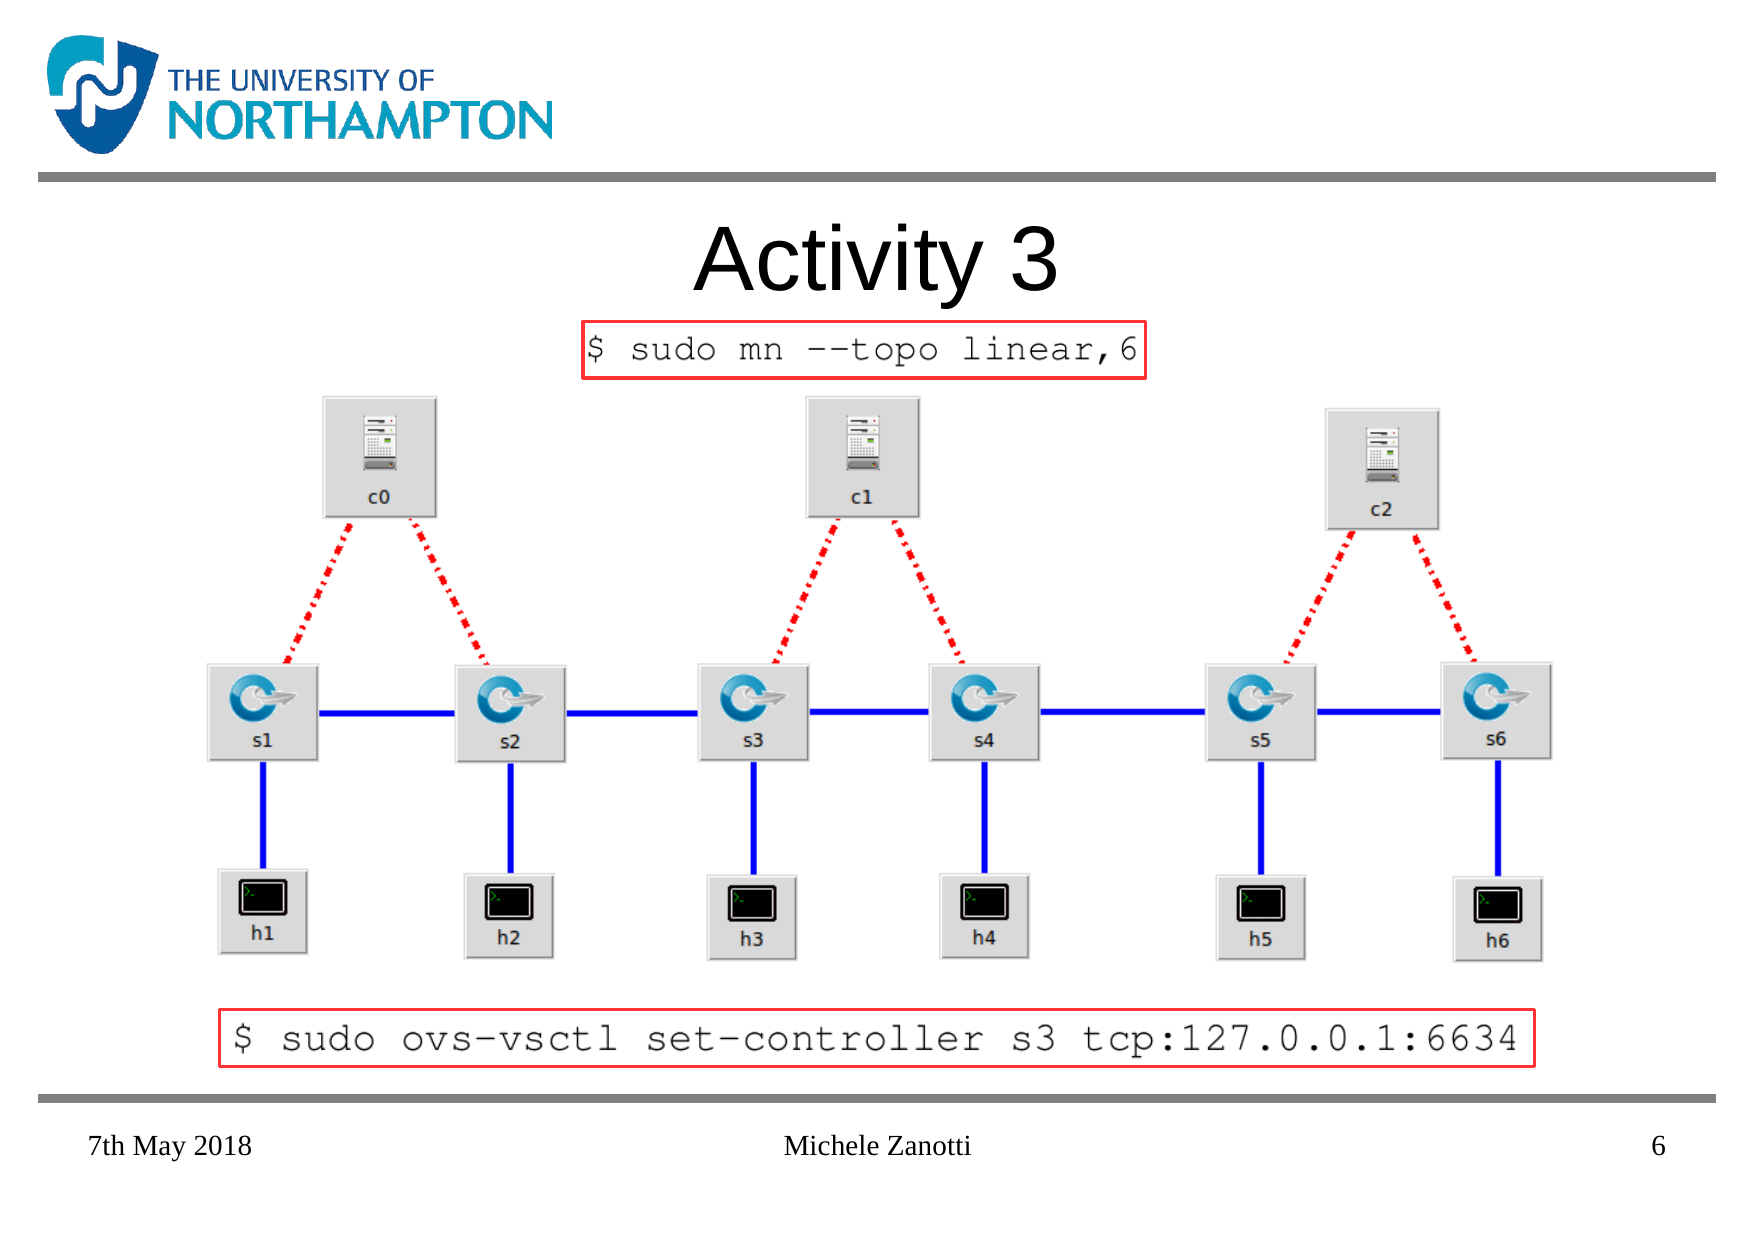

# Activity 3
7th May 2018
Michele Zanotti
6